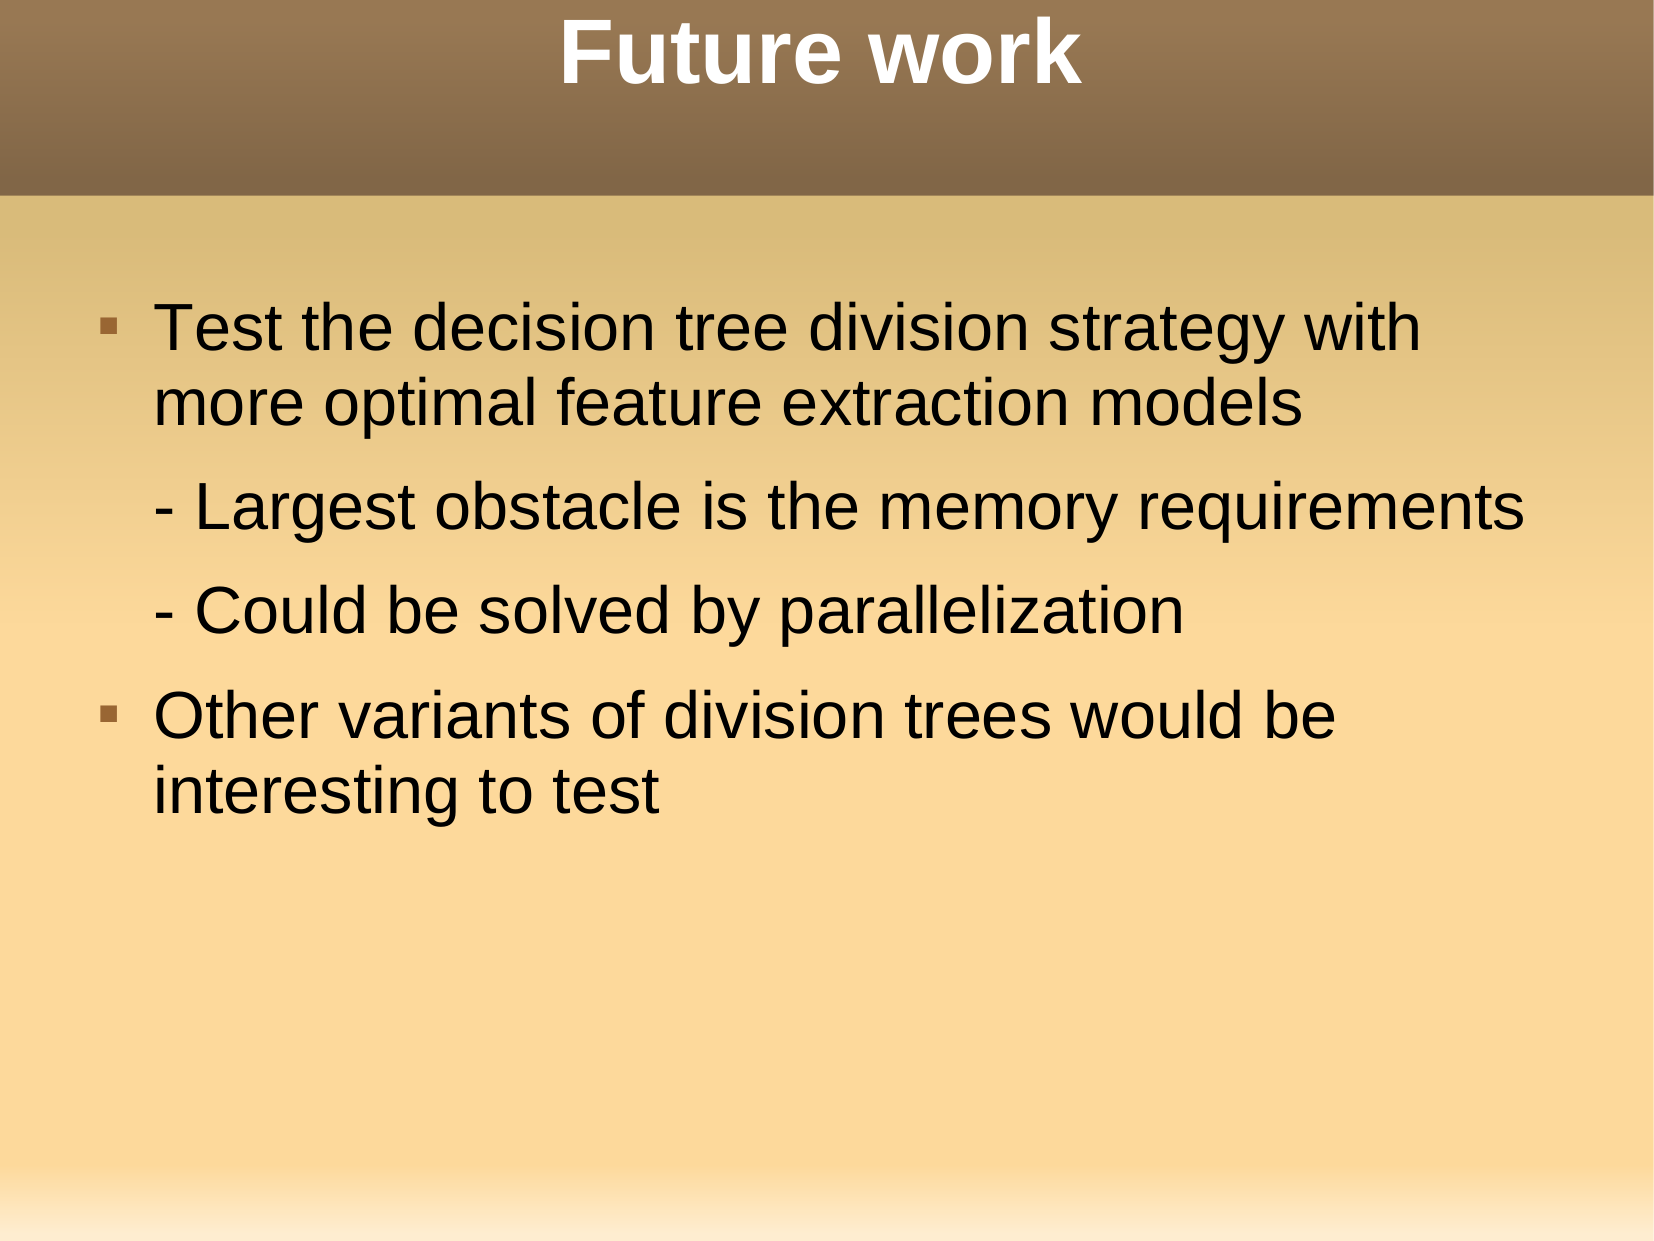

# Future work
Test the decision tree division strategy with more optimal feature extraction models
- Largest obstacle is the memory requirements
- Could be solved by parallelization
Other variants of division trees would be interesting to test